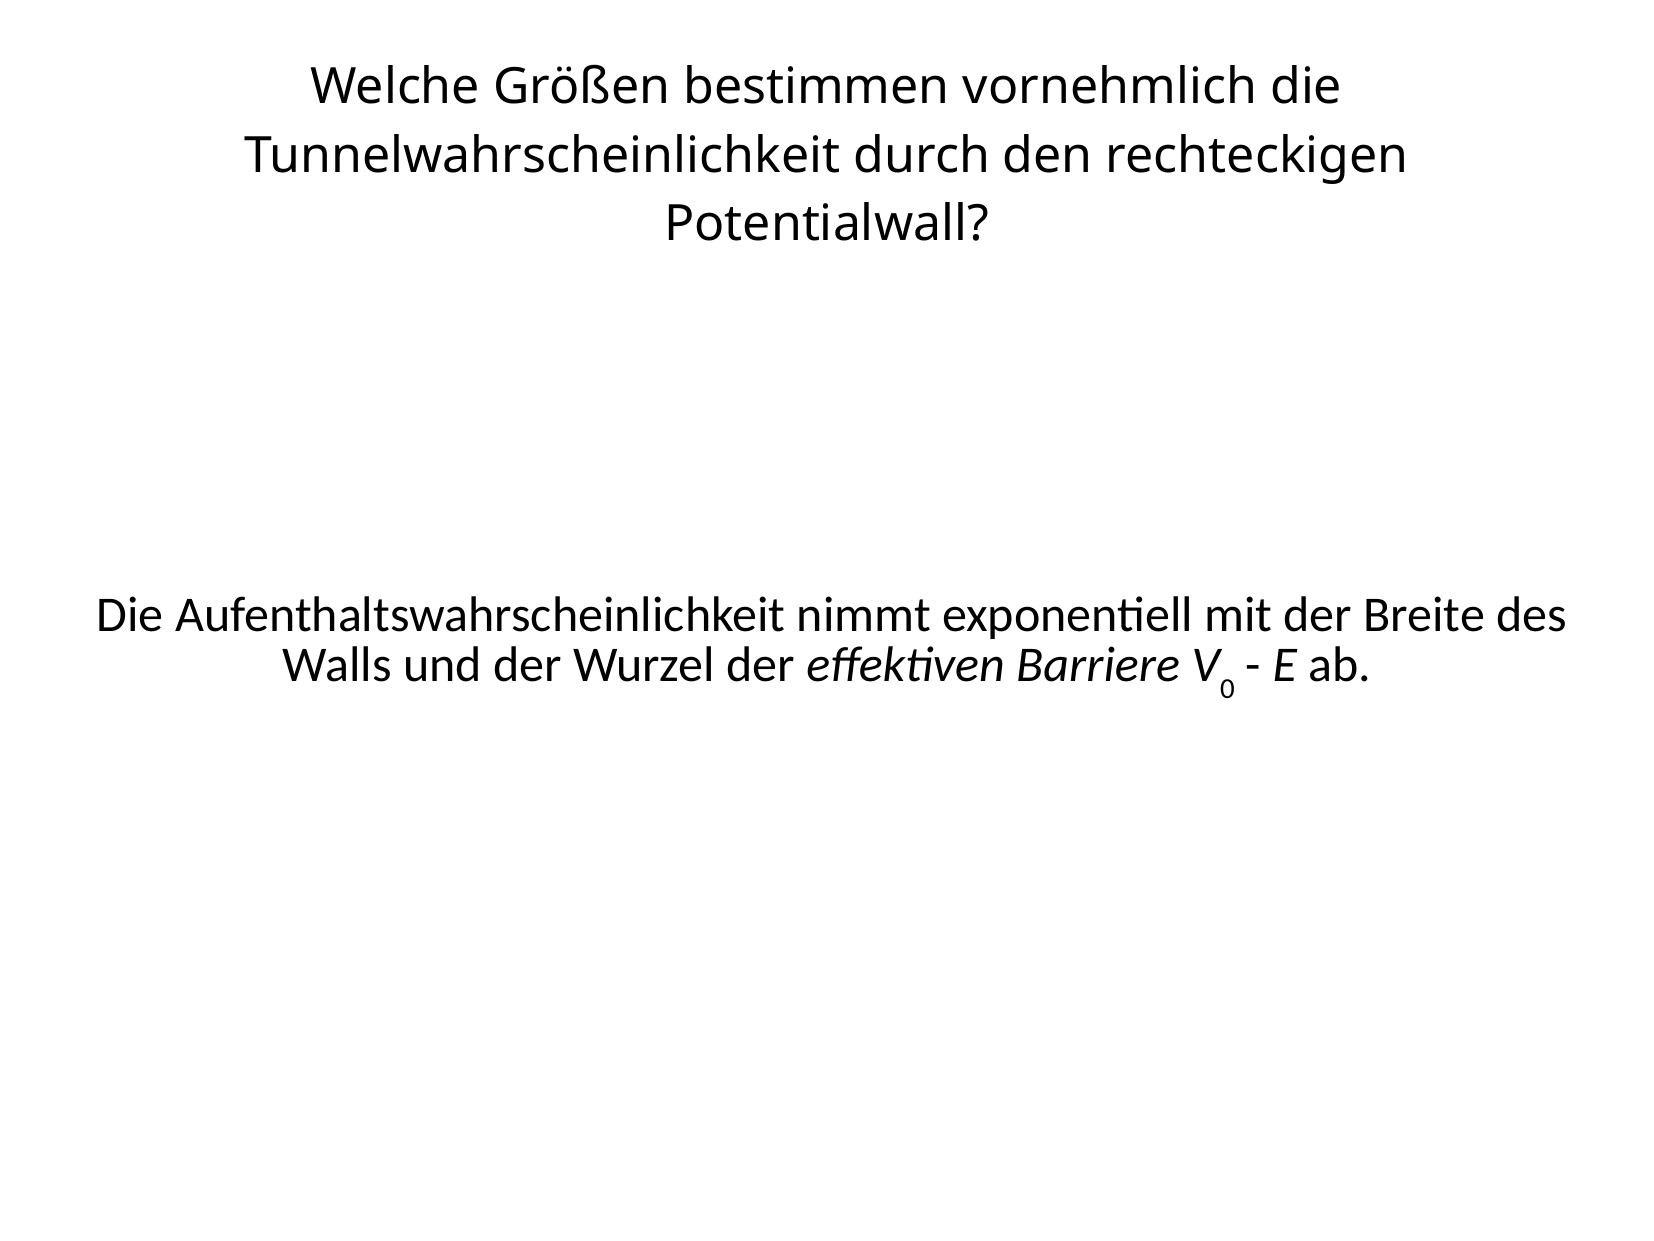

# Welche Größen bestimmen vornehmlich die Tunnelwahrscheinlichkeit durch den rechteckigen Potentialwall?
 Die Aufenthaltswahrscheinlichkeit nimmt exponentiell mit der Breite des Walls und der Wurzel der effektiven Barriere V0 - E ab.